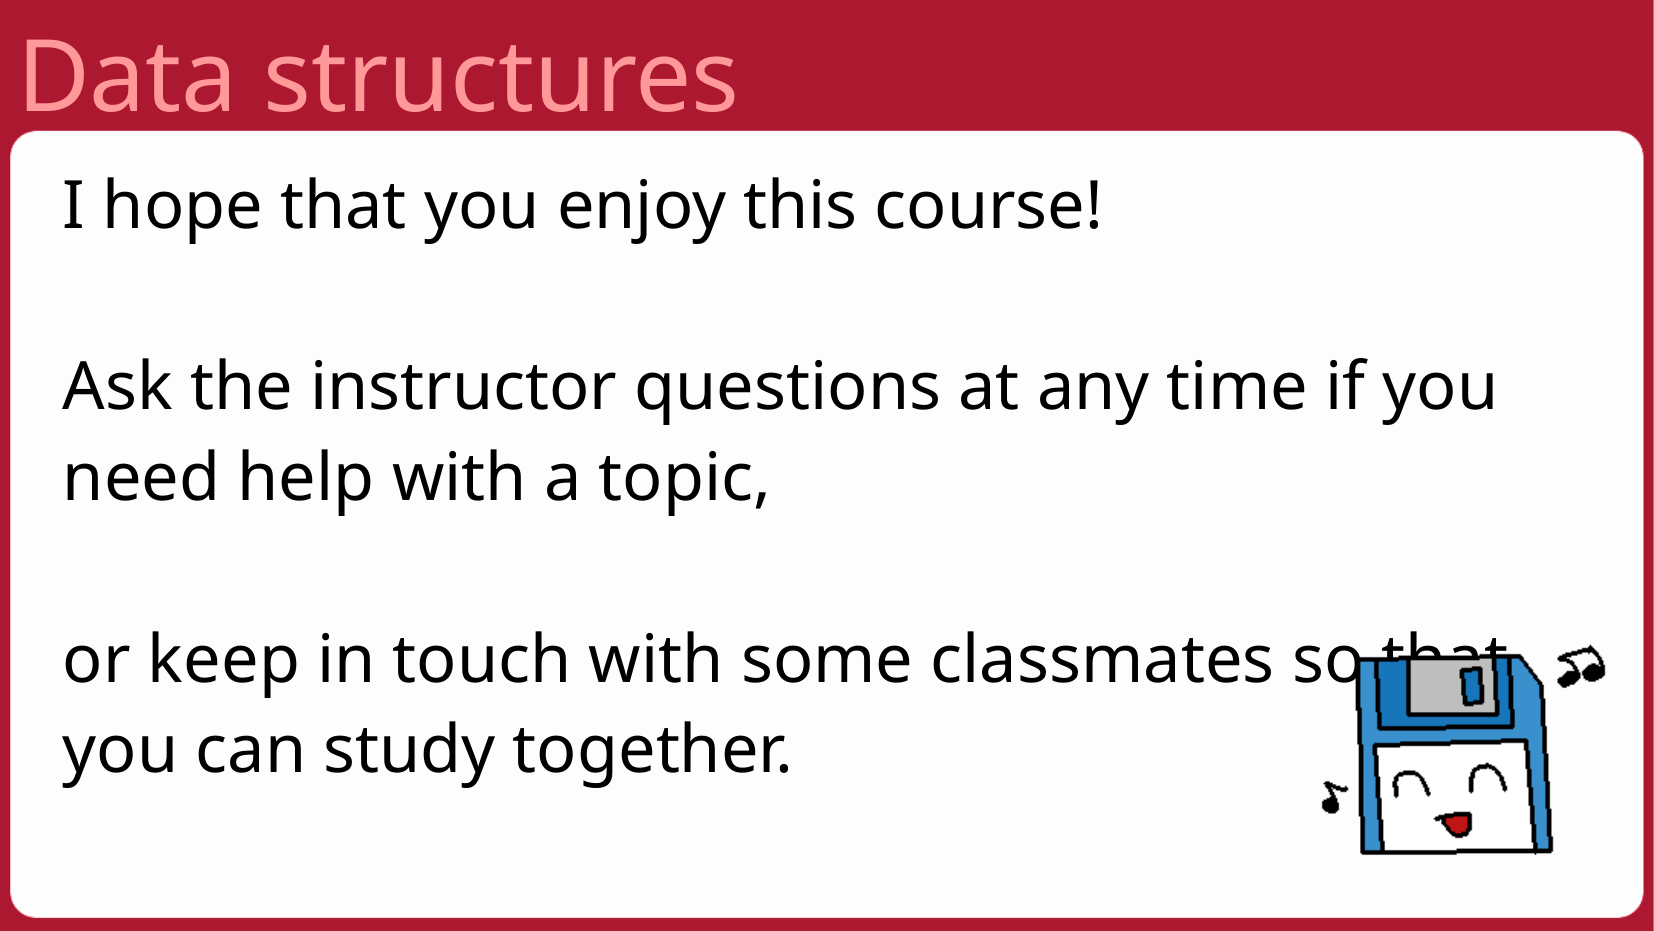

# Data structures
I hope that you enjoy this course!
Ask the instructor questions at any time if you need help with a topic,
or keep in touch with some classmates so that you can study together.